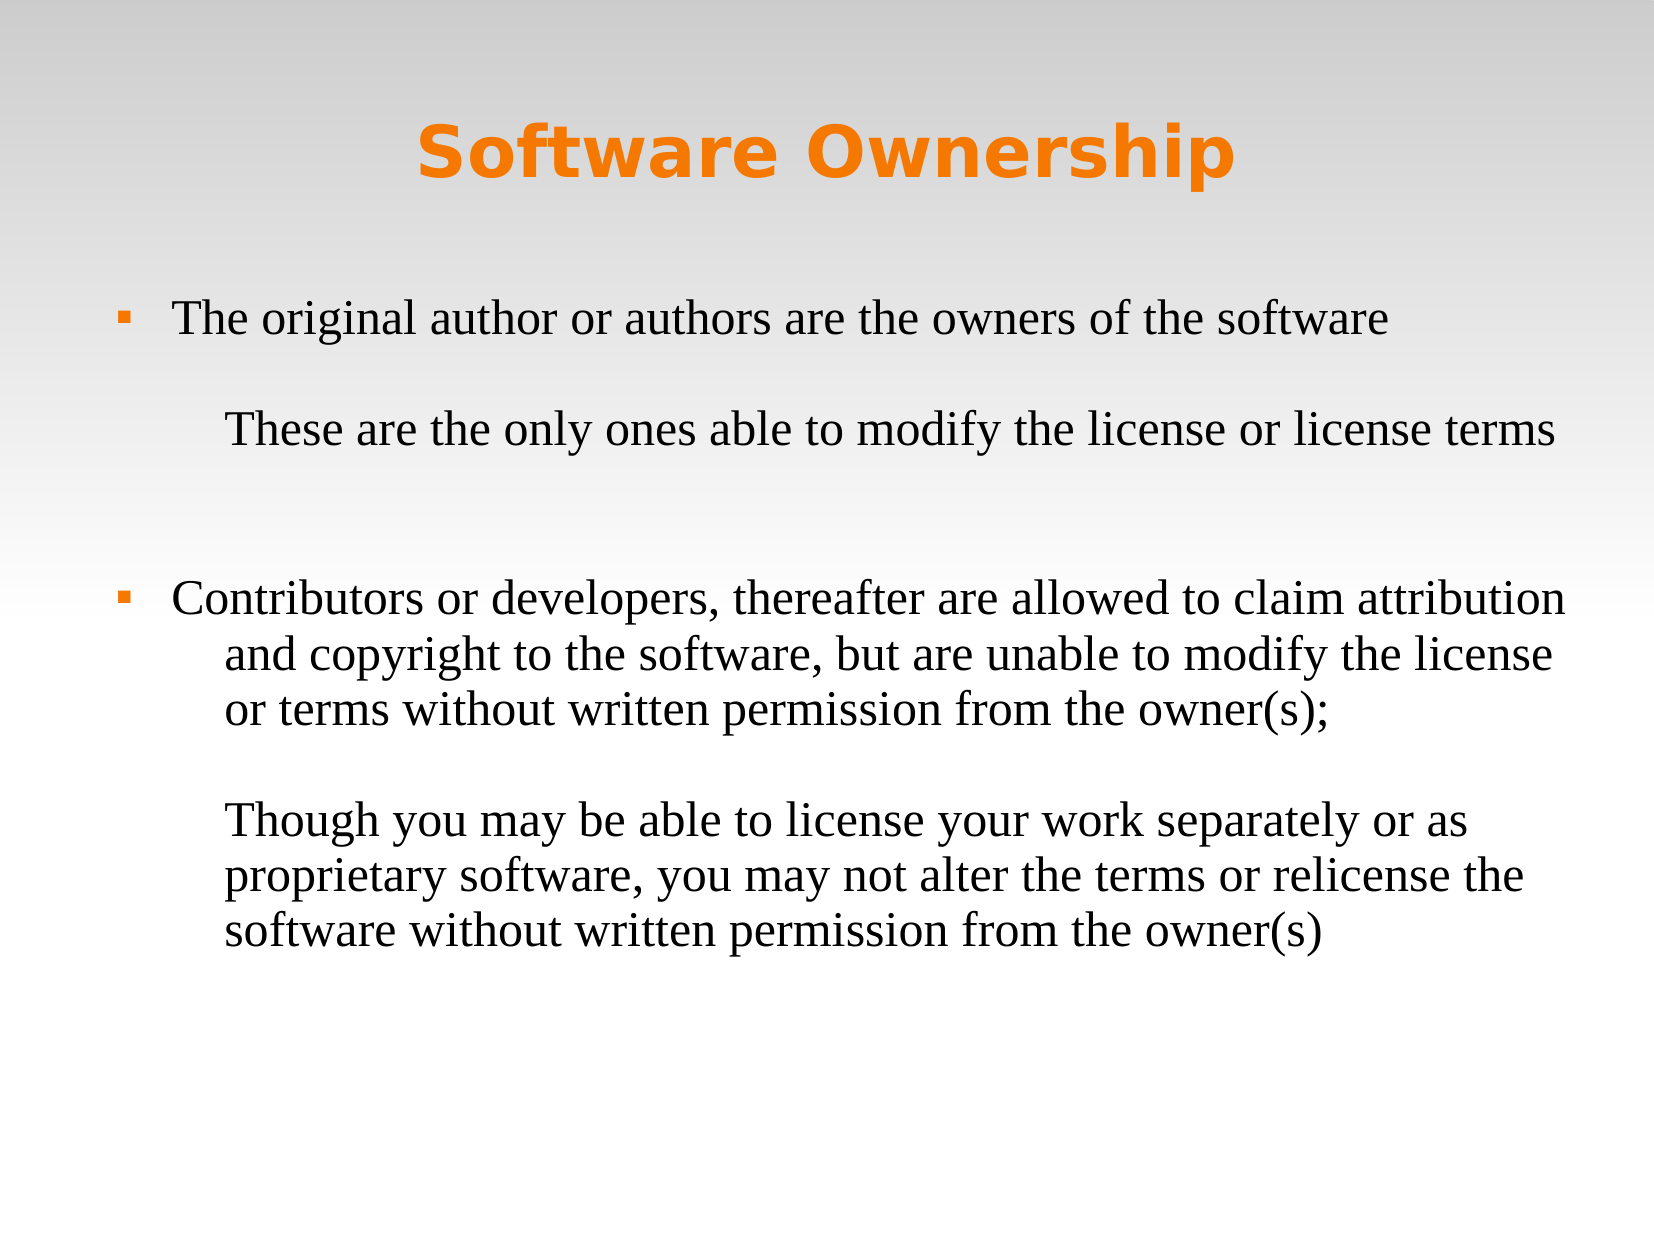

# Software Ownership
The original author or authors are the owners of the software
These are the only ones able to modify the license or license terms
Contributors or developers, thereafter are allowed to claim attribution and copyright to the software, but are unable to modify the license or terms without written permission from the owner(s);
Though you may be able to license your work separately or as proprietary software, you may not alter the terms or relicense the software without written permission from the owner(s)